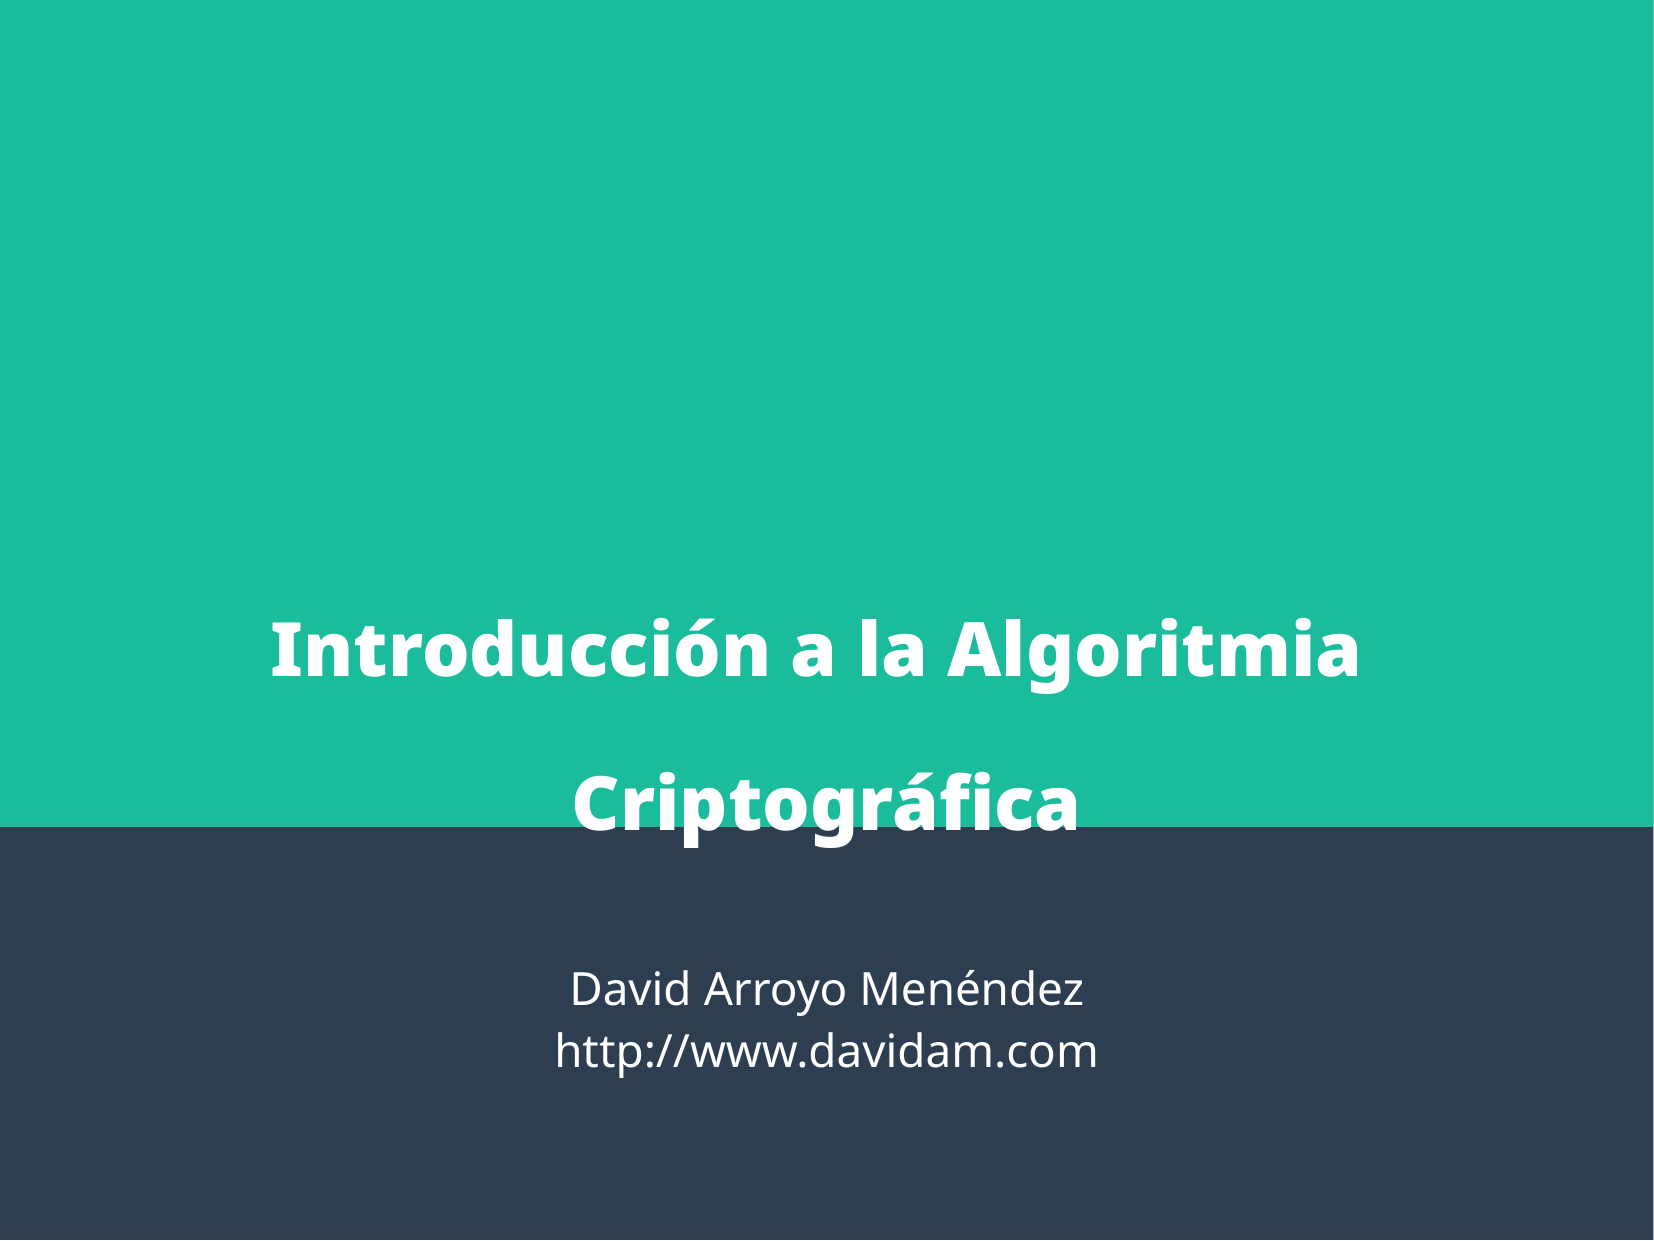

# Introducción a la Algoritmia Criptográfica
David Arroyo Menéndez
http://www.davidam.com